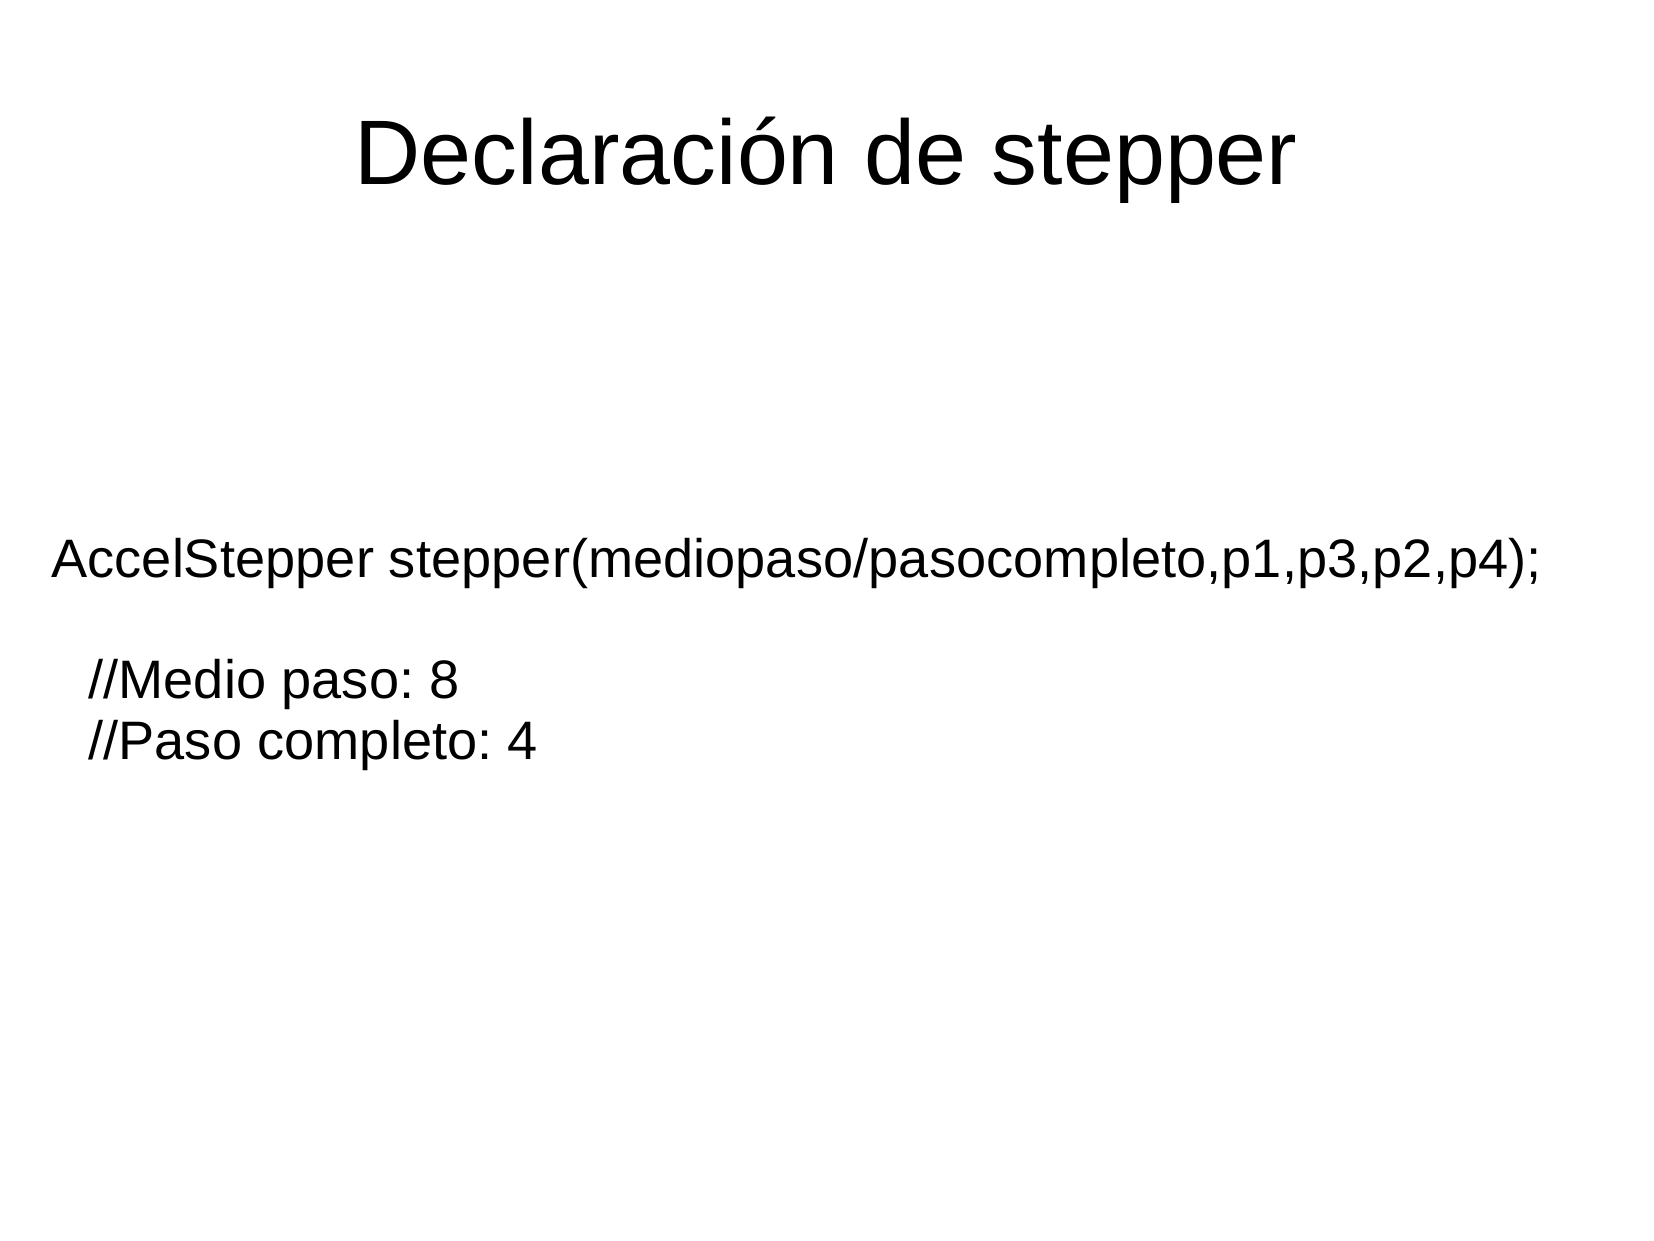

# Declaración de stepper
AccelStepper stepper(mediopaso/pasocompleto,p1,p3,p2,p4);
		//Medio paso: 8
		//Paso completo: 4